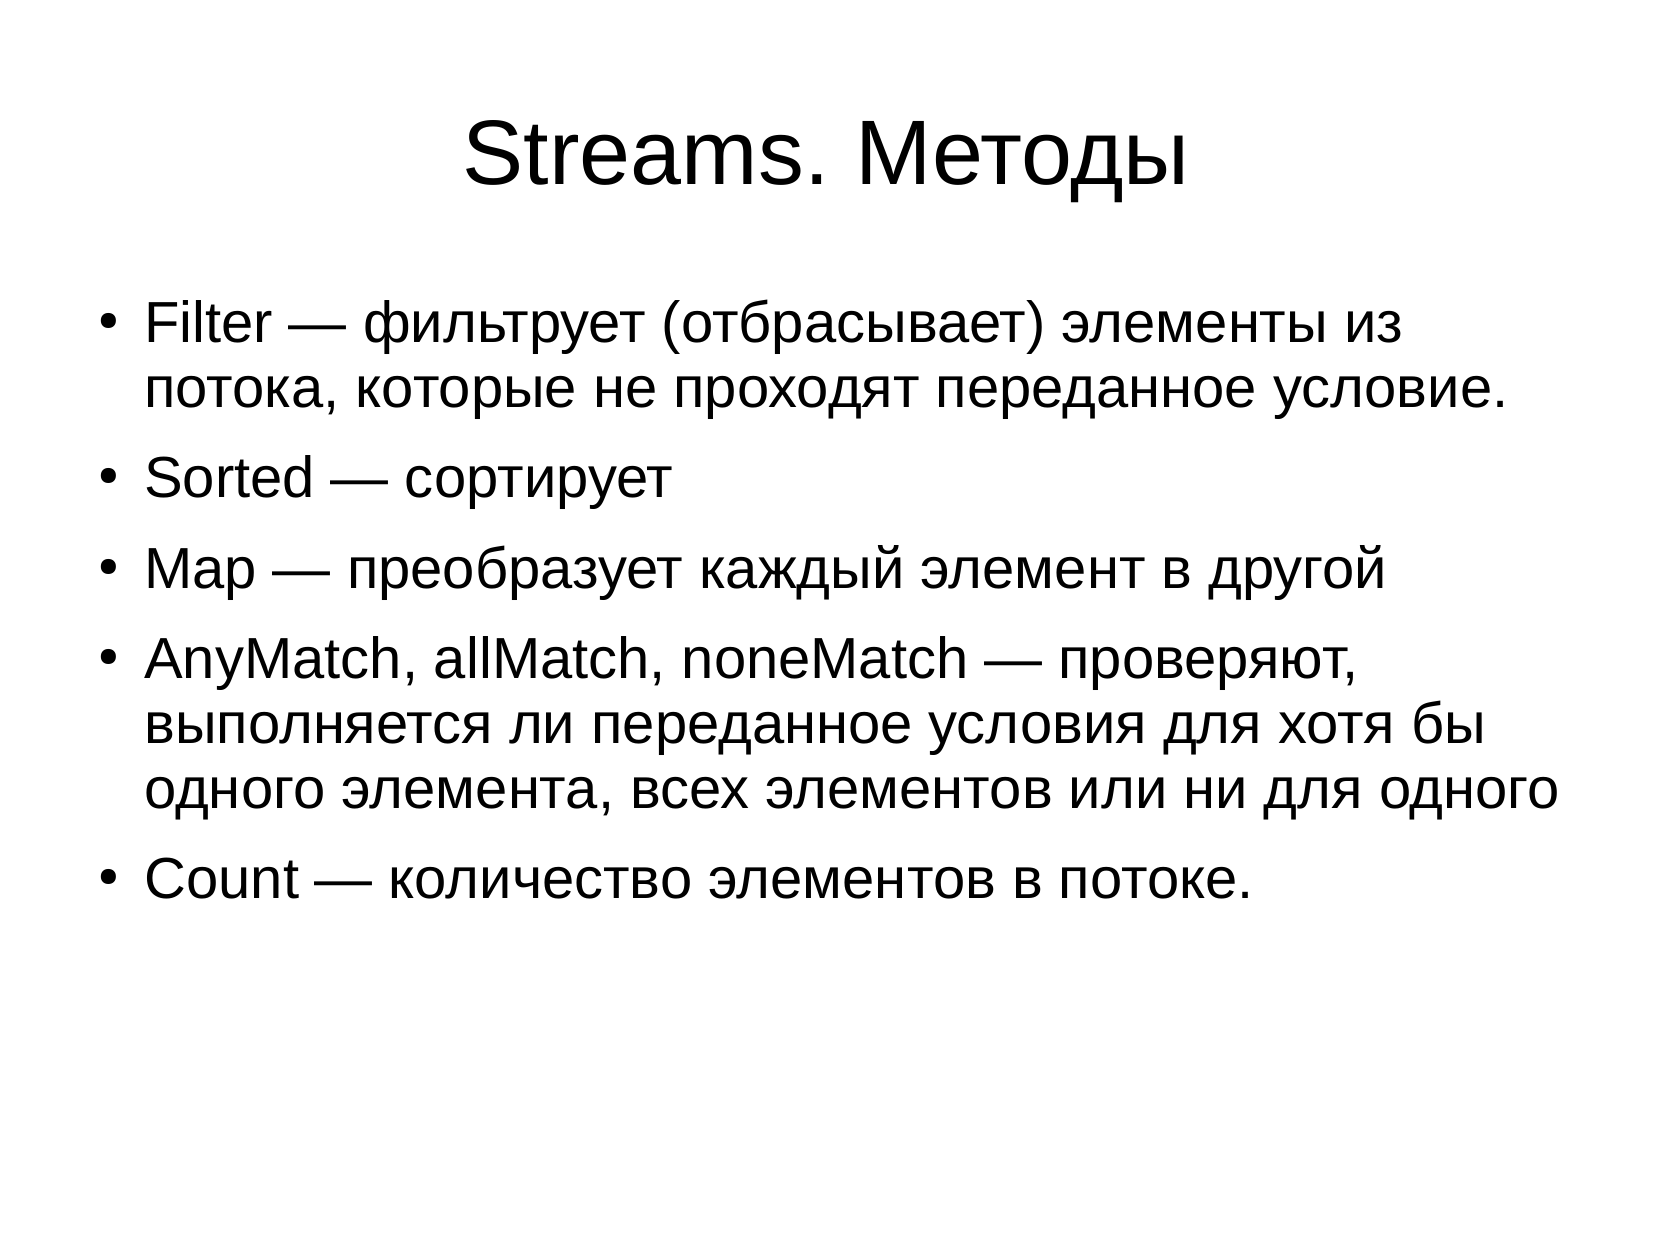

# Streams. Методы
Filter — фильтрует (отбрасывает) элементы из потока, которые не проходят переданное условие.
Sorted — сортирует
Map — преобразует каждый элемент в другой
AnyMatch, allMatch, noneMatch — проверяют, выполняется ли переданное условия для хотя бы одного элемента, всех элементов или ни для одного
Count — количество элементов в потоке.